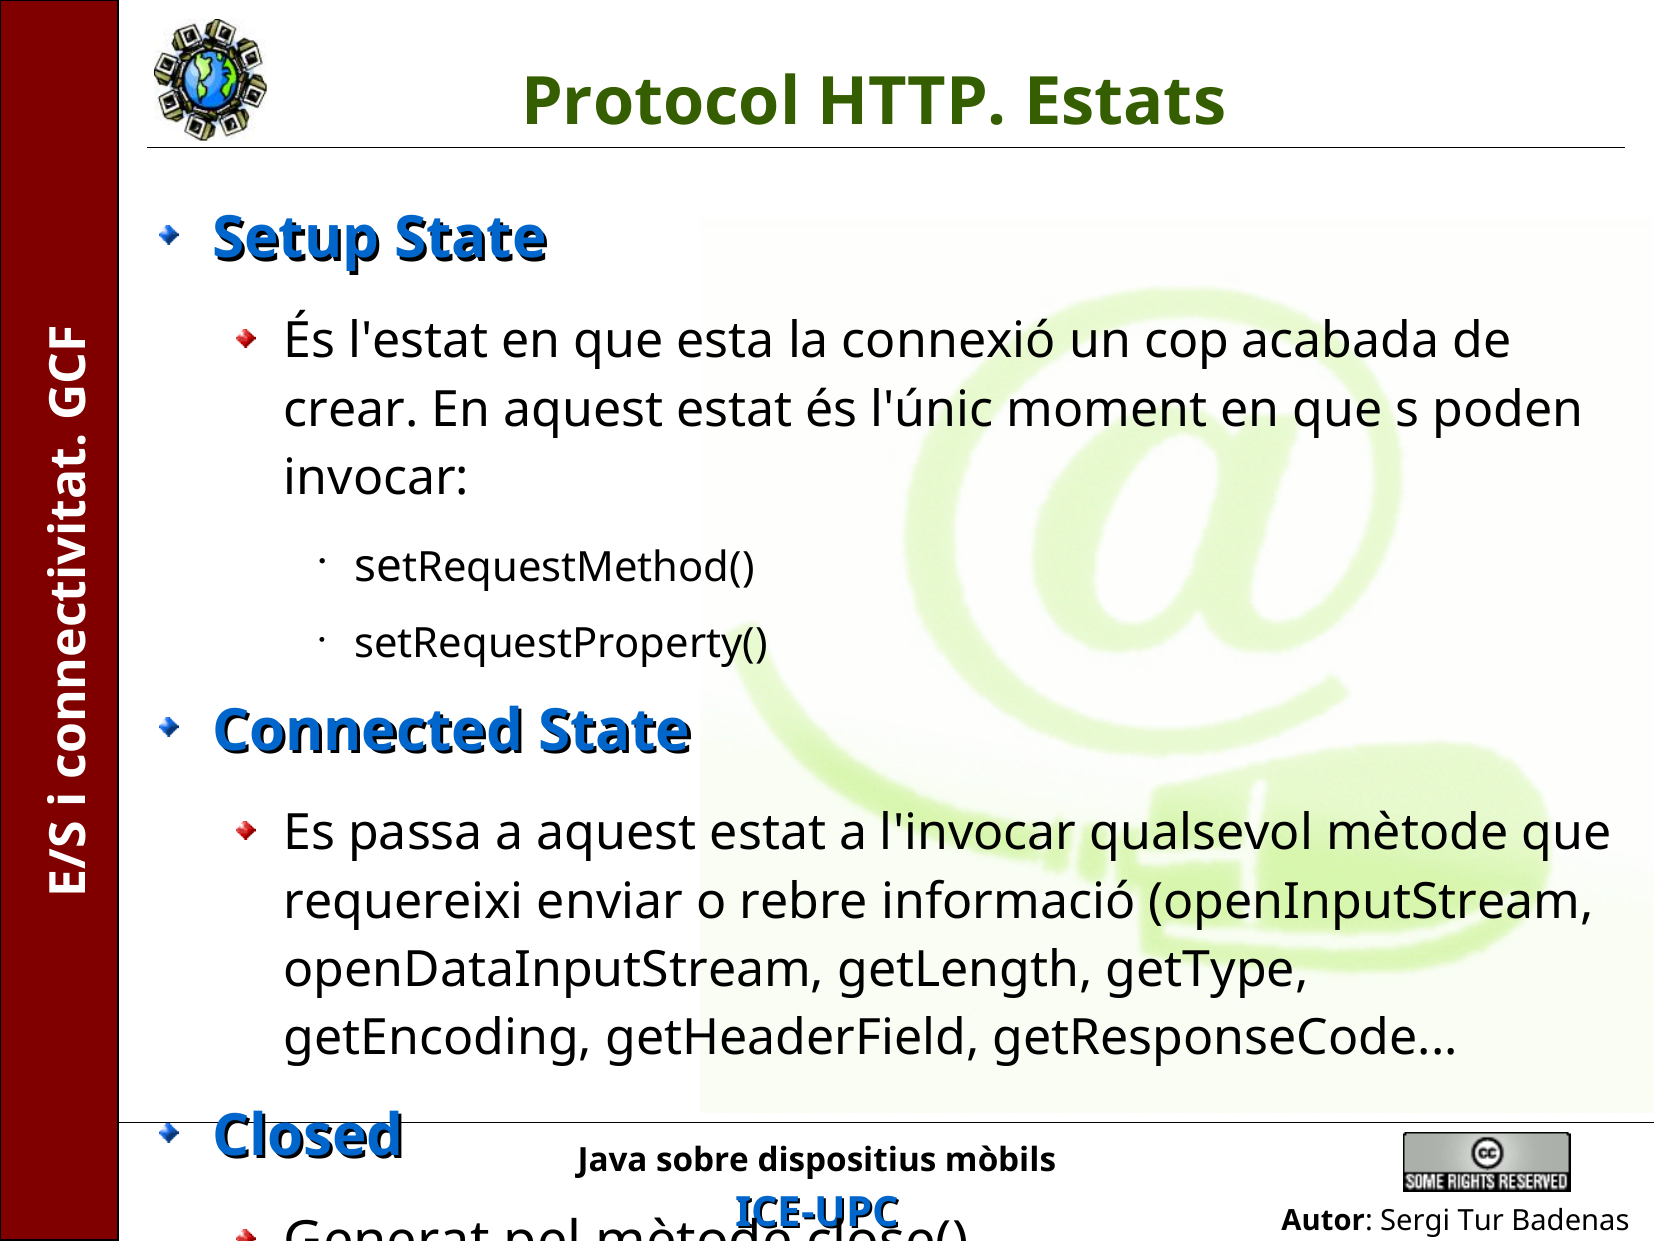

# Protocol HTTP. Estats
Setup State
És l'estat en que esta la connexió un cop acabada de crear. En aquest estat és l'únic moment en que s poden invocar:
setRequestMethod()
setRequestProperty()
Connected State
Es passa a aquest estat a l'invocar qualsevol mètode que requereixi enviar o rebre informació (openInputStream, openDataInputStream, getLength, getType, getEncoding, getHeaderField, getResponseCode...
Closed
Generat pel mètode close().